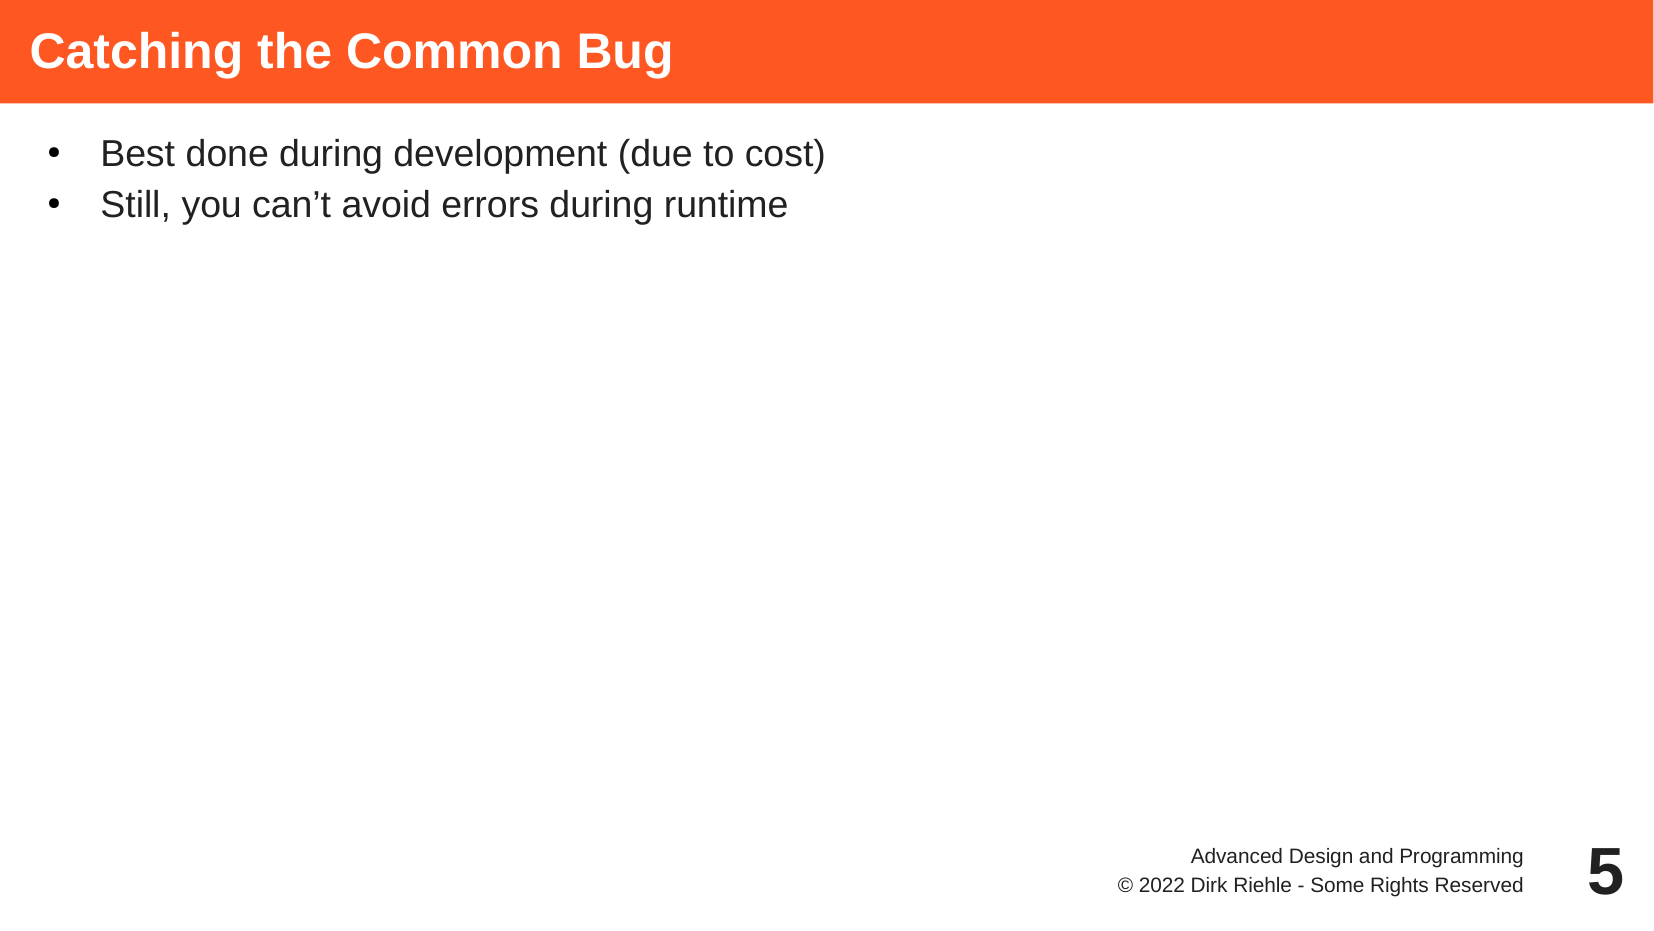

# Catching the Common Bug
Best done during development (due to cost)
Still, you can’t avoid errors during runtime
Advanced Design and Programming
5
© 2022 Dirk Riehle - Some Rights Reserved